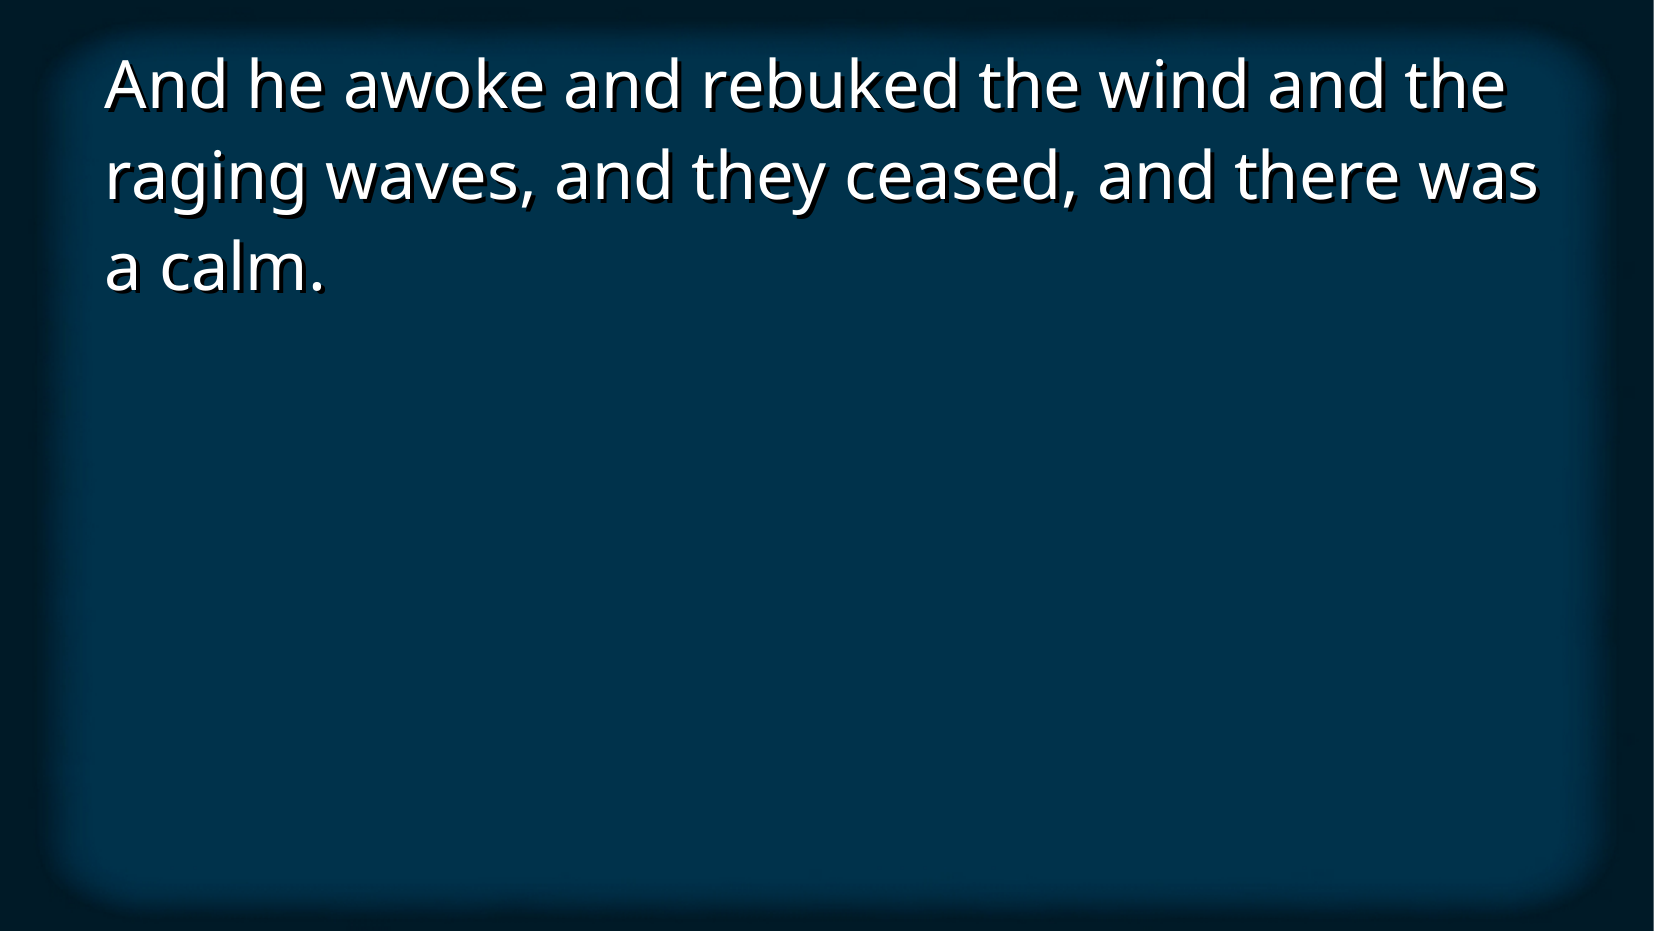

And he awoke and rebuked the wind and the raging waves, and they ceased, and there was a calm.